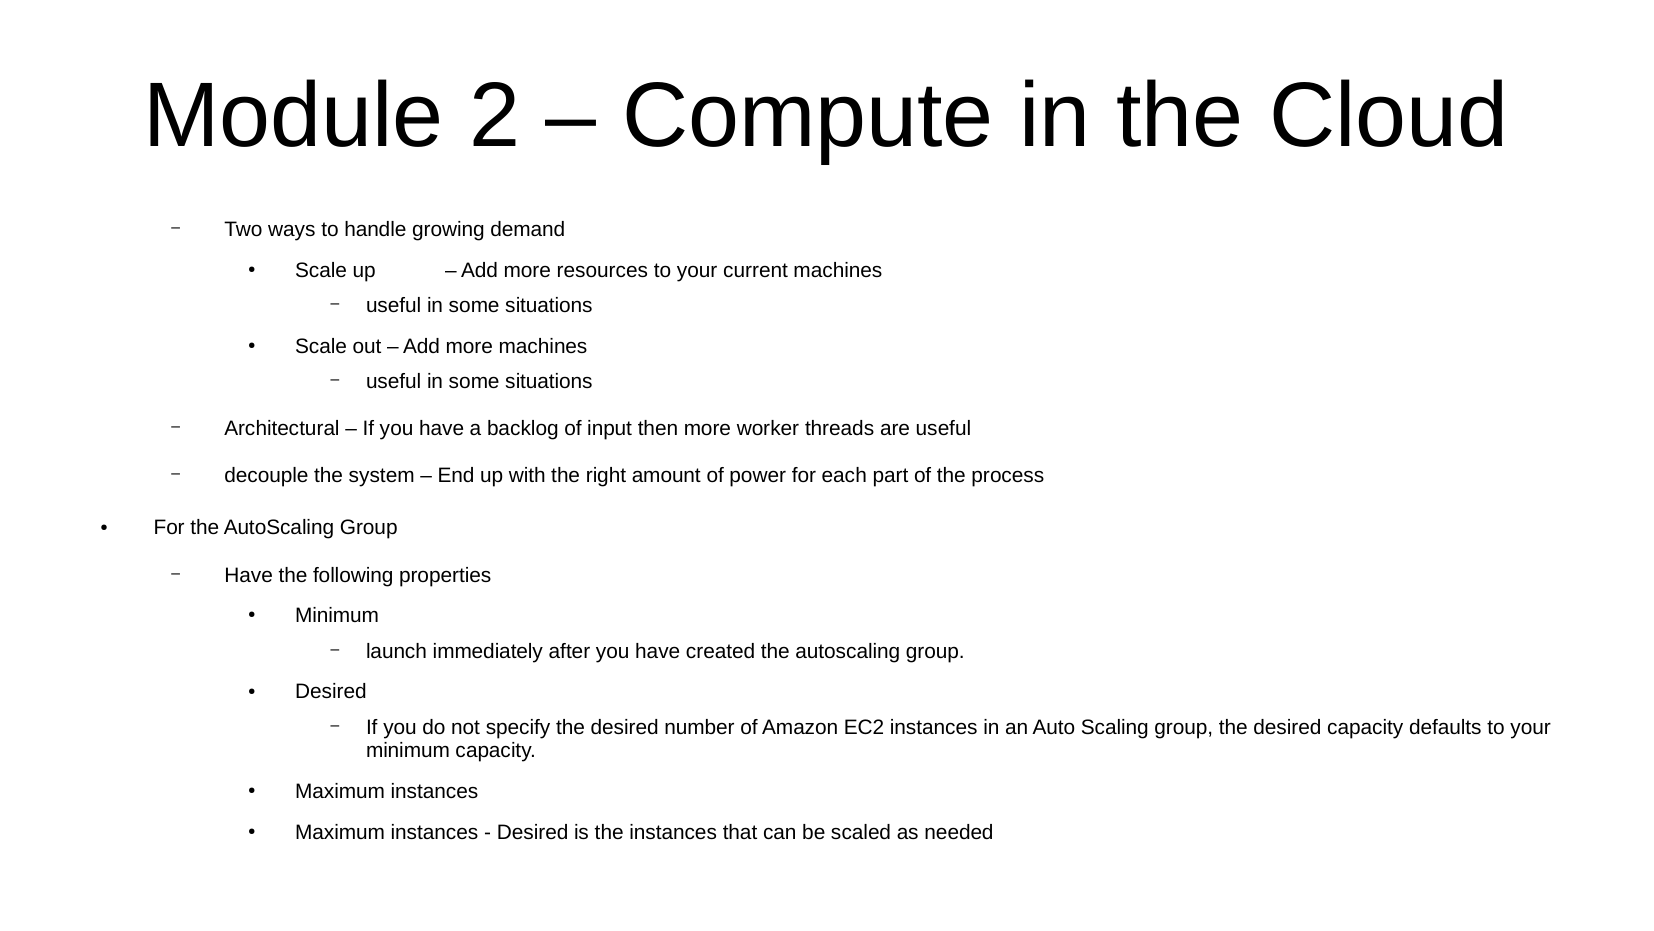

# Module 2 – Compute in the Cloud
Two ways to handle growing demand
Scale up 	– Add more resources to your current machines
useful in some situations
Scale out – Add more machines
useful in some situations
Architectural – If you have a backlog of input then more worker threads are useful
decouple the system – End up with the right amount of power for each part of the process
For the AutoScaling Group
Have the following properties
Minimum
launch immediately after you have created the autoscaling group.
Desired
If you do not specify the desired number of Amazon EC2 instances in an Auto Scaling group, the desired capacity defaults to your minimum capacity.
Maximum instances
Maximum instances - Desired is the instances that can be scaled as needed